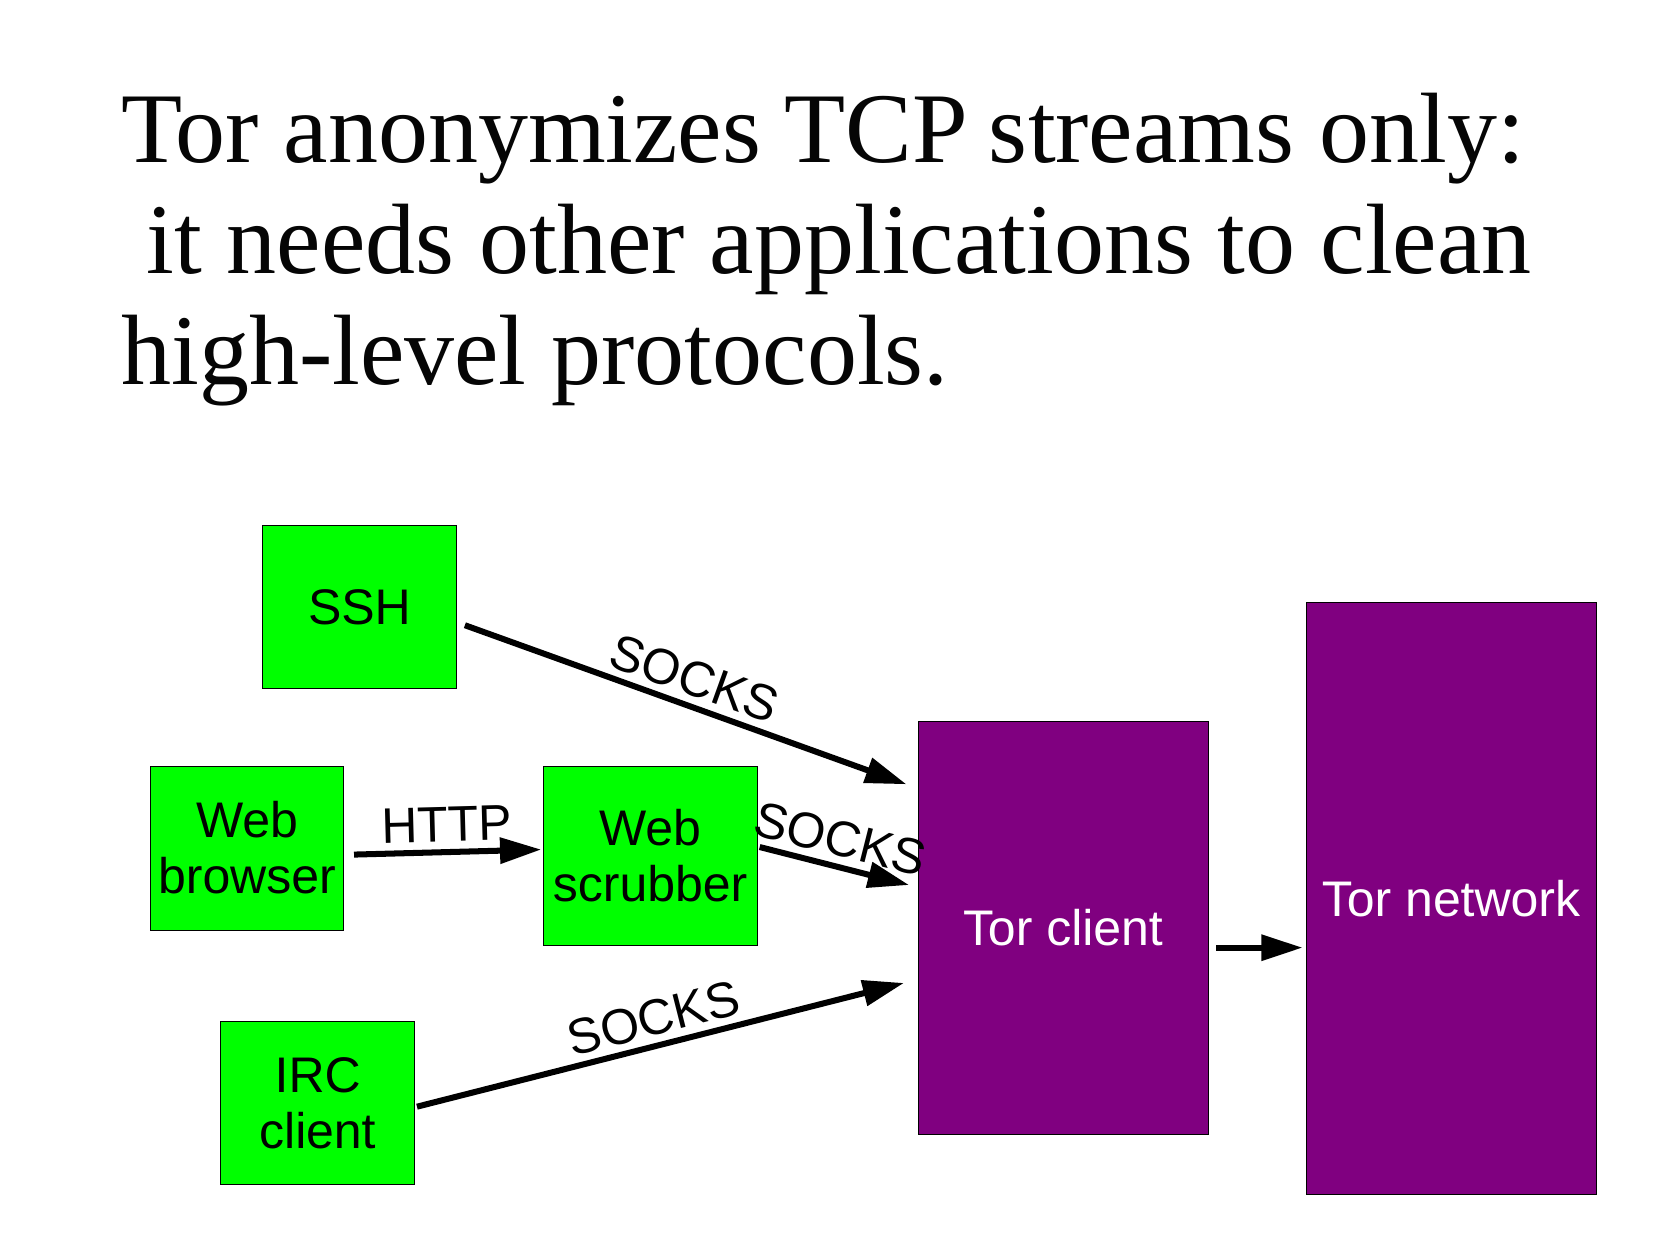

# Tor anonymizes TCP streams only: it needs other applications to clean high-level protocols.
SSH
Tor network
SOCKS
Tor client
Web
scrubber
Web
browser
SOCKS
HTTP
SOCKS
IRC
client